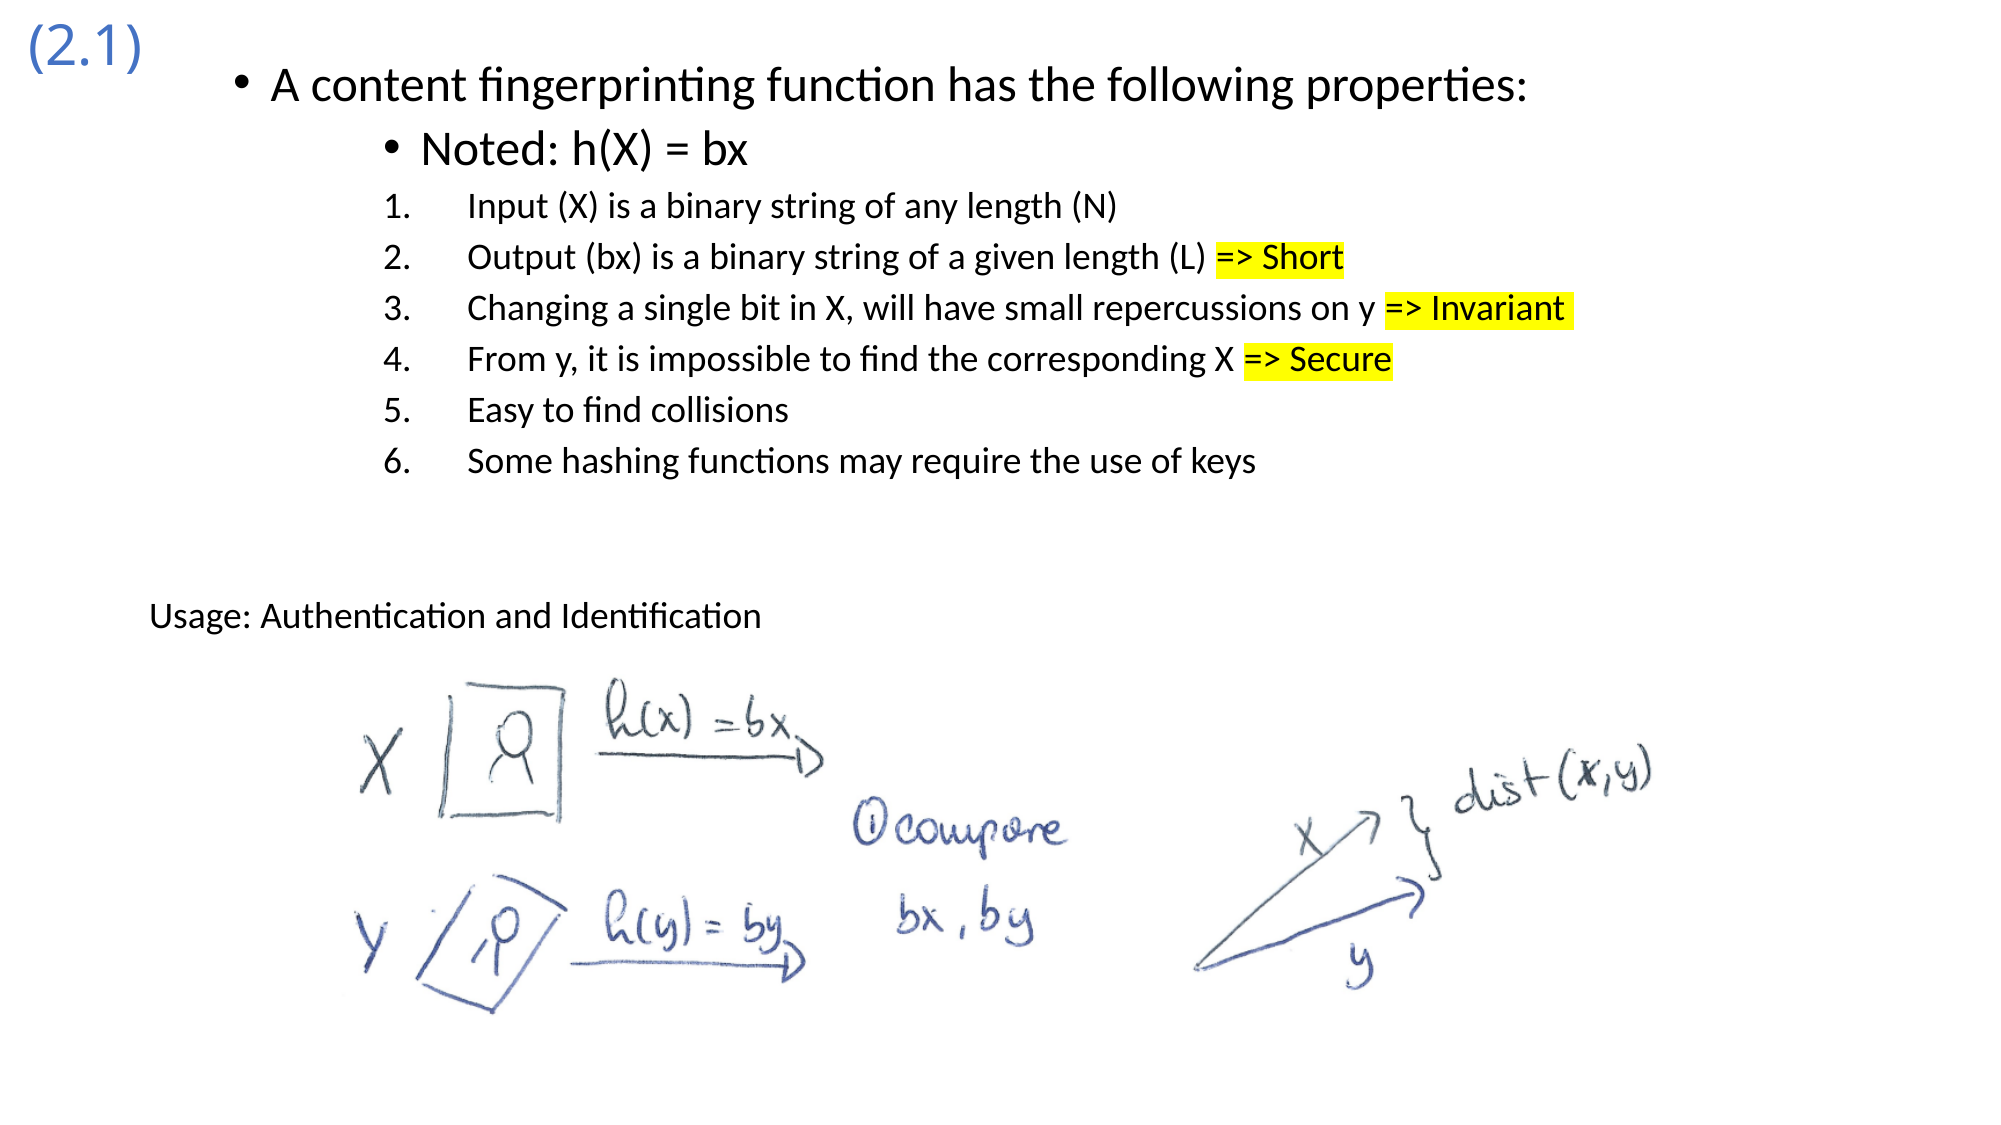

# (2.1)
A content fingerprinting function has the following properties:
Noted: h(X) = bx
Input (X) is a binary string of any length (N)
Output (bx) is a binary string of a given length (L) => Short
Changing a single bit in X, will have small repercussions on y => Invariant
From y, it is impossible to find the corresponding X => Secure
Easy to find collisions
Some hashing functions may require the use of keys
Usage: Authentication and Identification